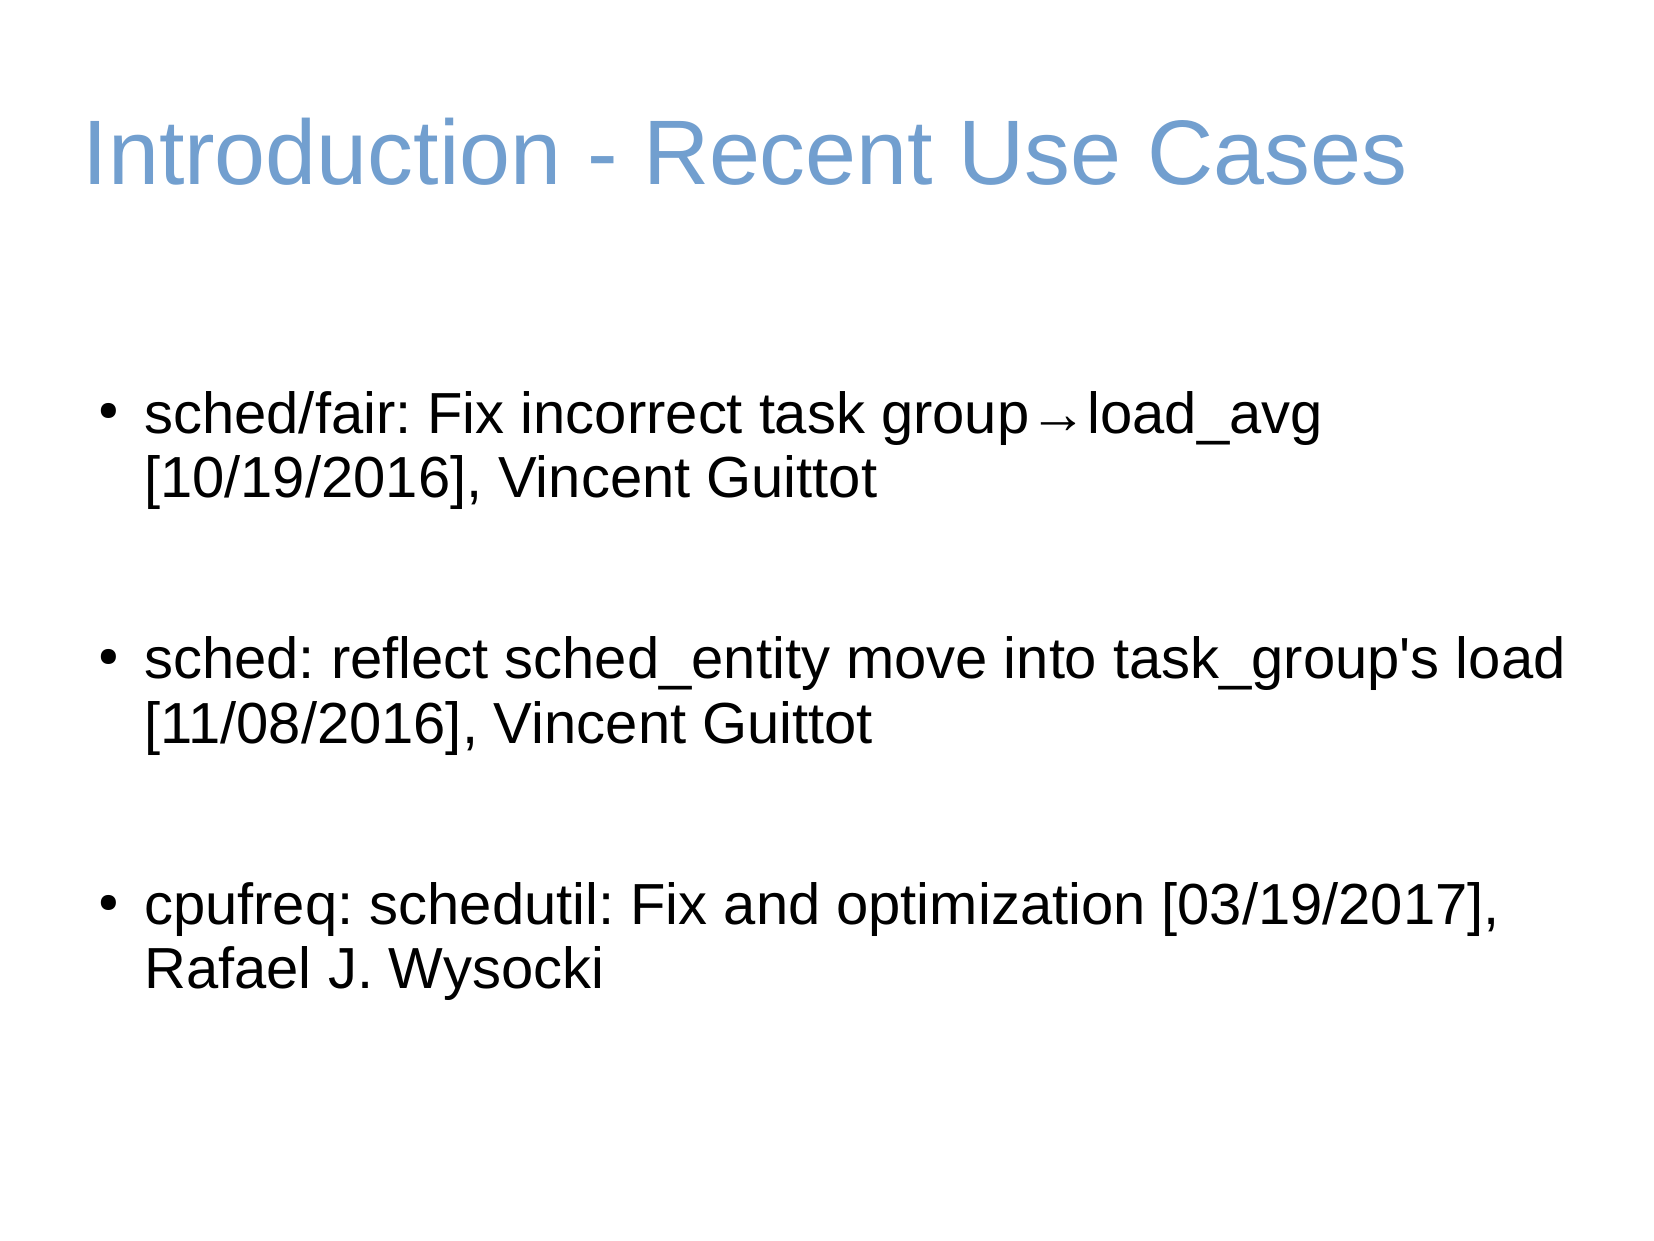

# Introduction - Recent Use Cases
sched/fair: Fix incorrect task group→load_avg [10/19/2016], Vincent Guittot
sched: reflect sched_entity move into task_group's load [11/08/2016], Vincent Guittot
cpufreq: schedutil: Fix and optimization [03/19/2017], Rafael J. Wysocki